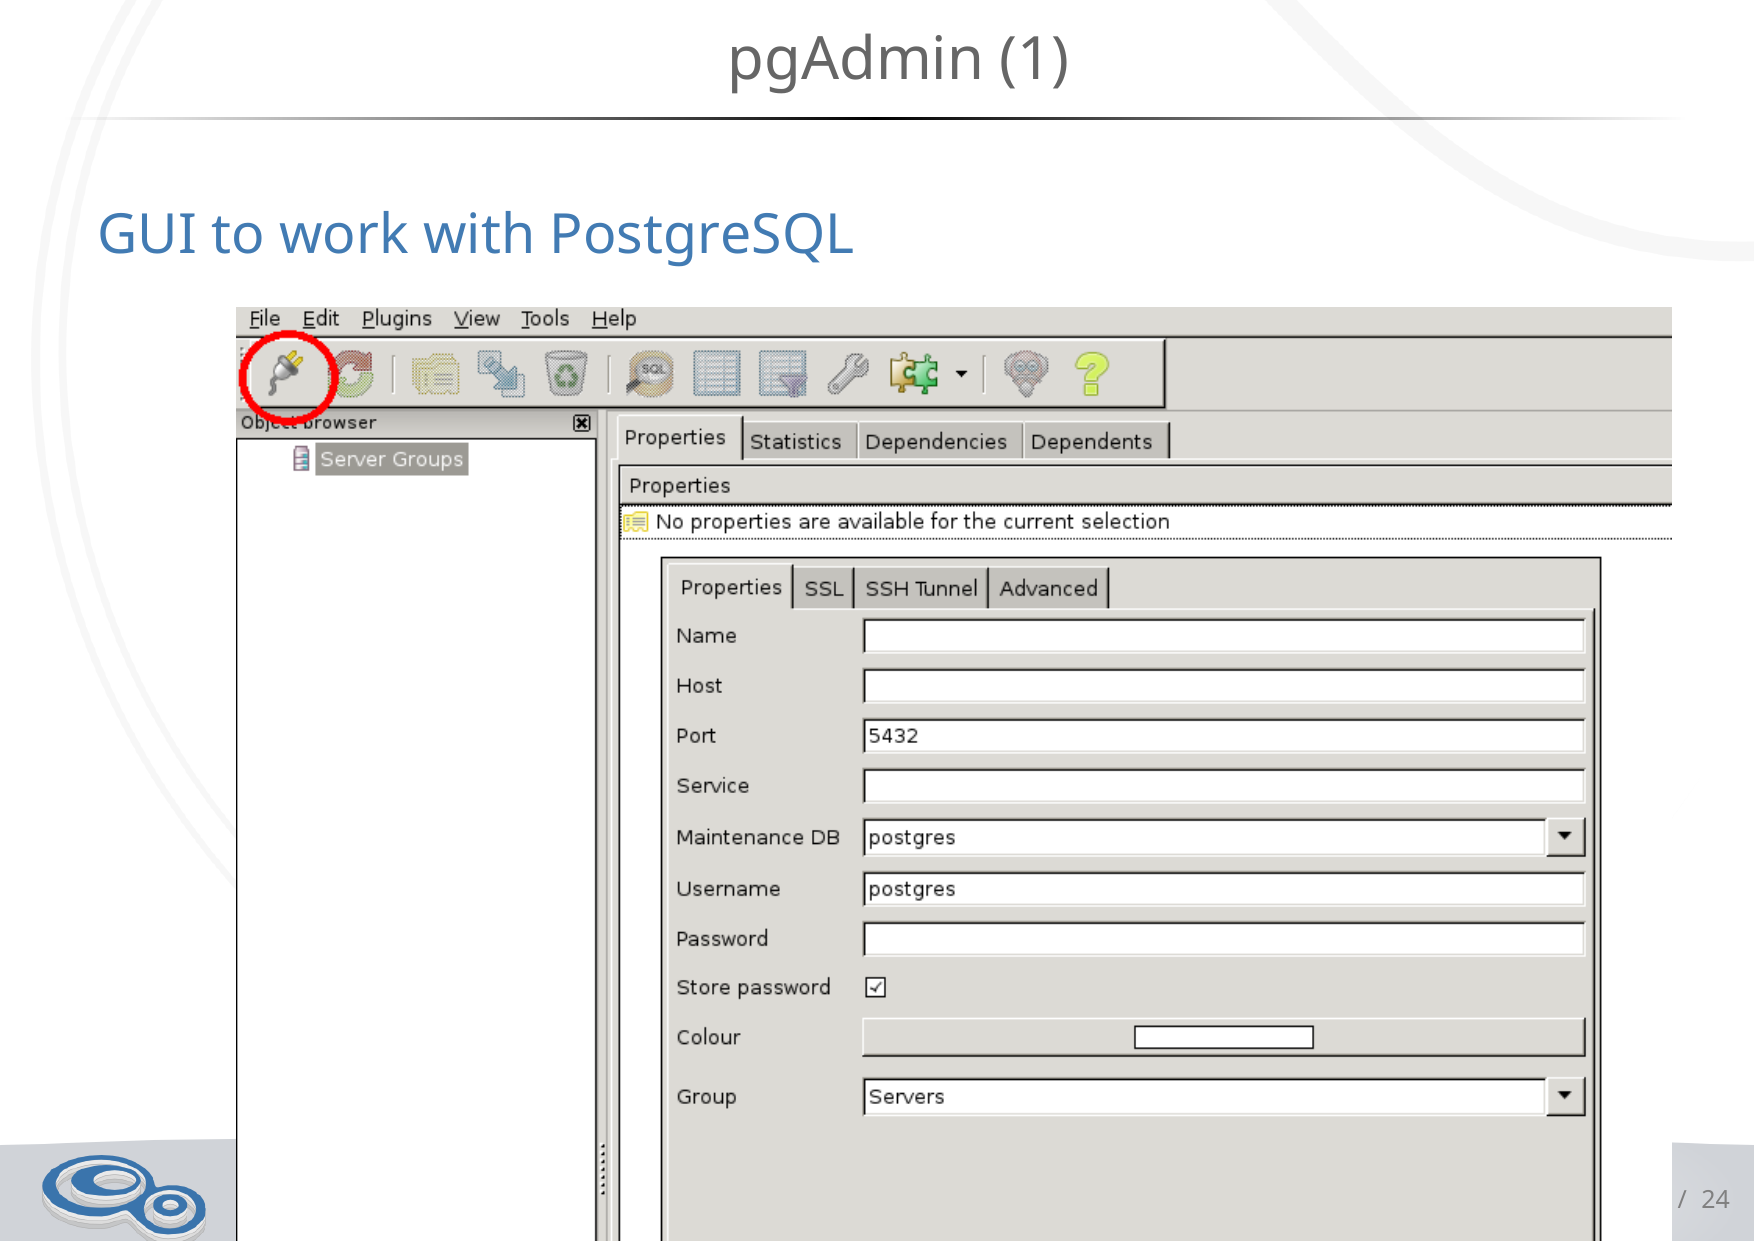

# pgAdmin (1)
GUI to work with PostgreSQL